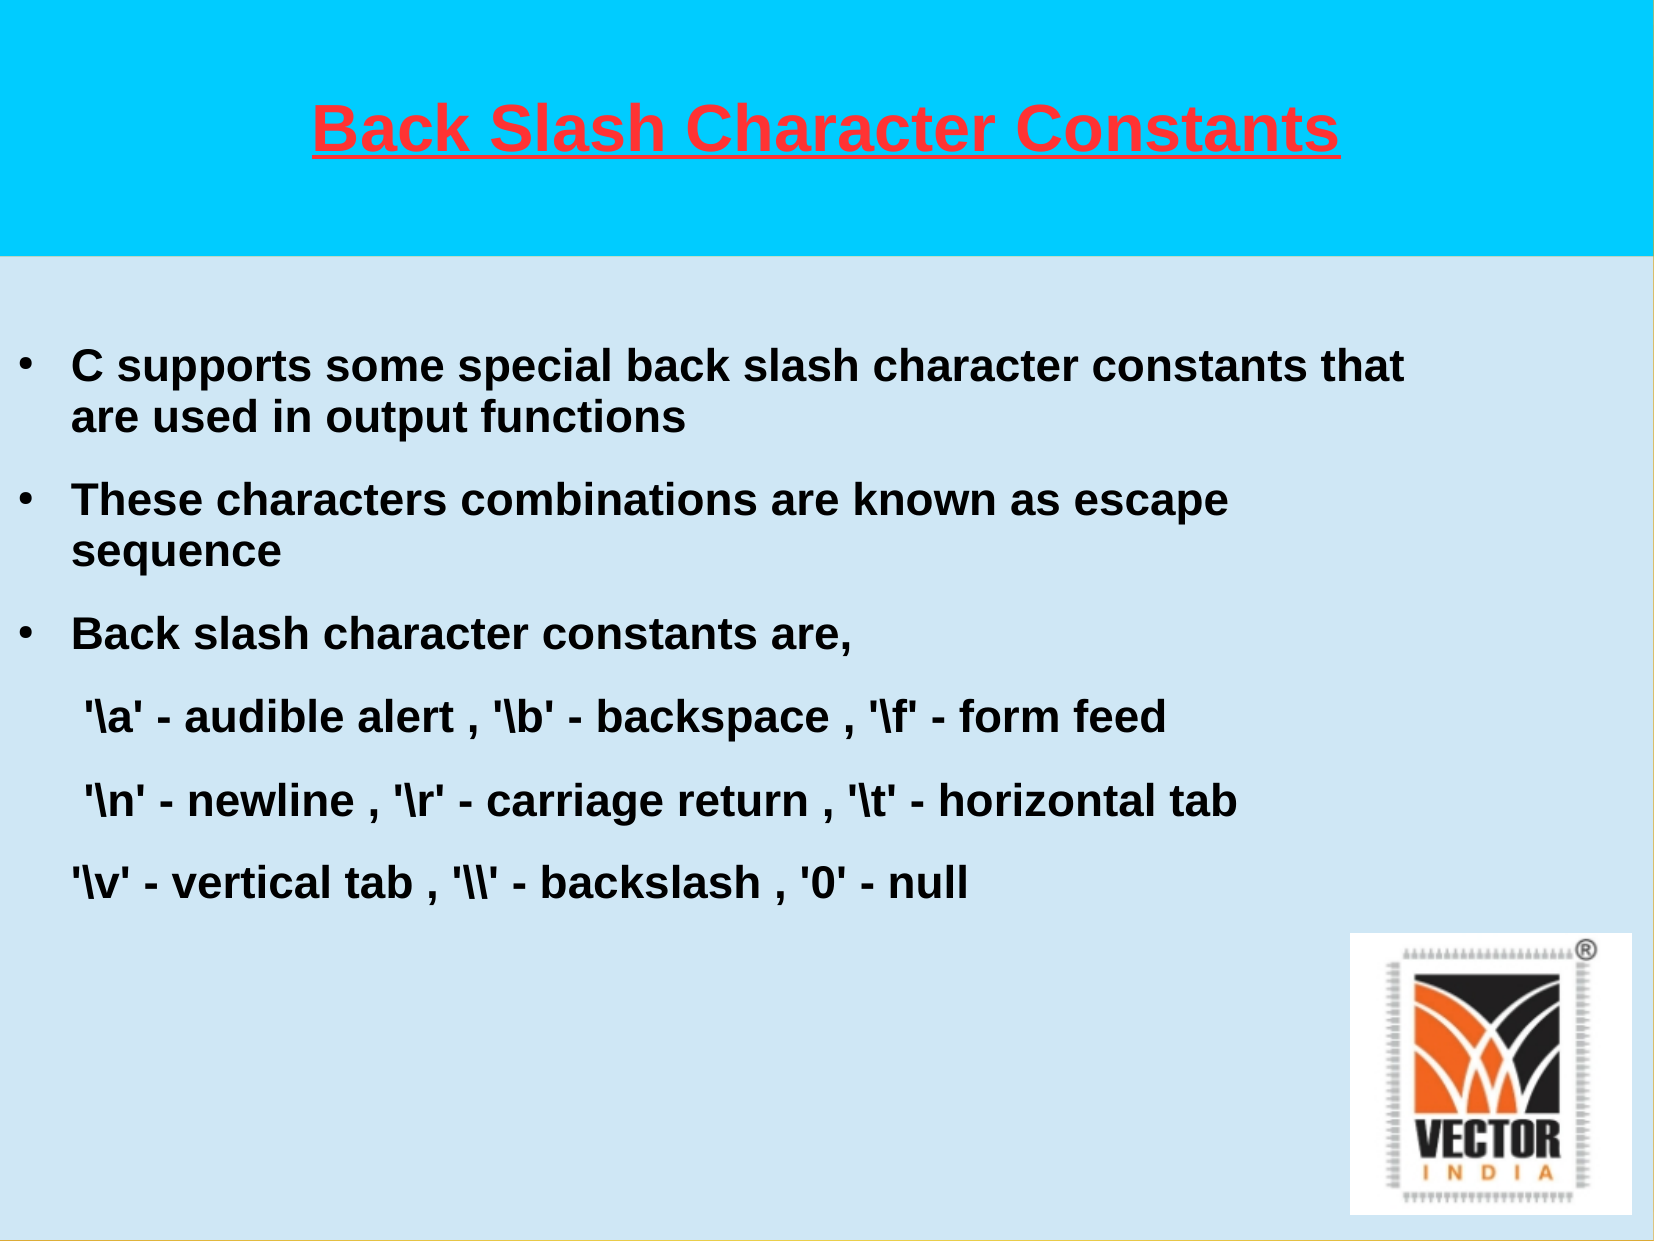

# Back Slash Character Constants
C supports some special back slash character constants that are used in output functions
These characters combinations are known as escape sequence
Back slash character constants are,
 '\a' - audible alert , '\b' - backspace , '\f' - form feed
 '\n' - newline , '\r' - carriage return , '\t' - horizontal tab
'\v' - vertical tab , '\\' - backslash , '0' - null